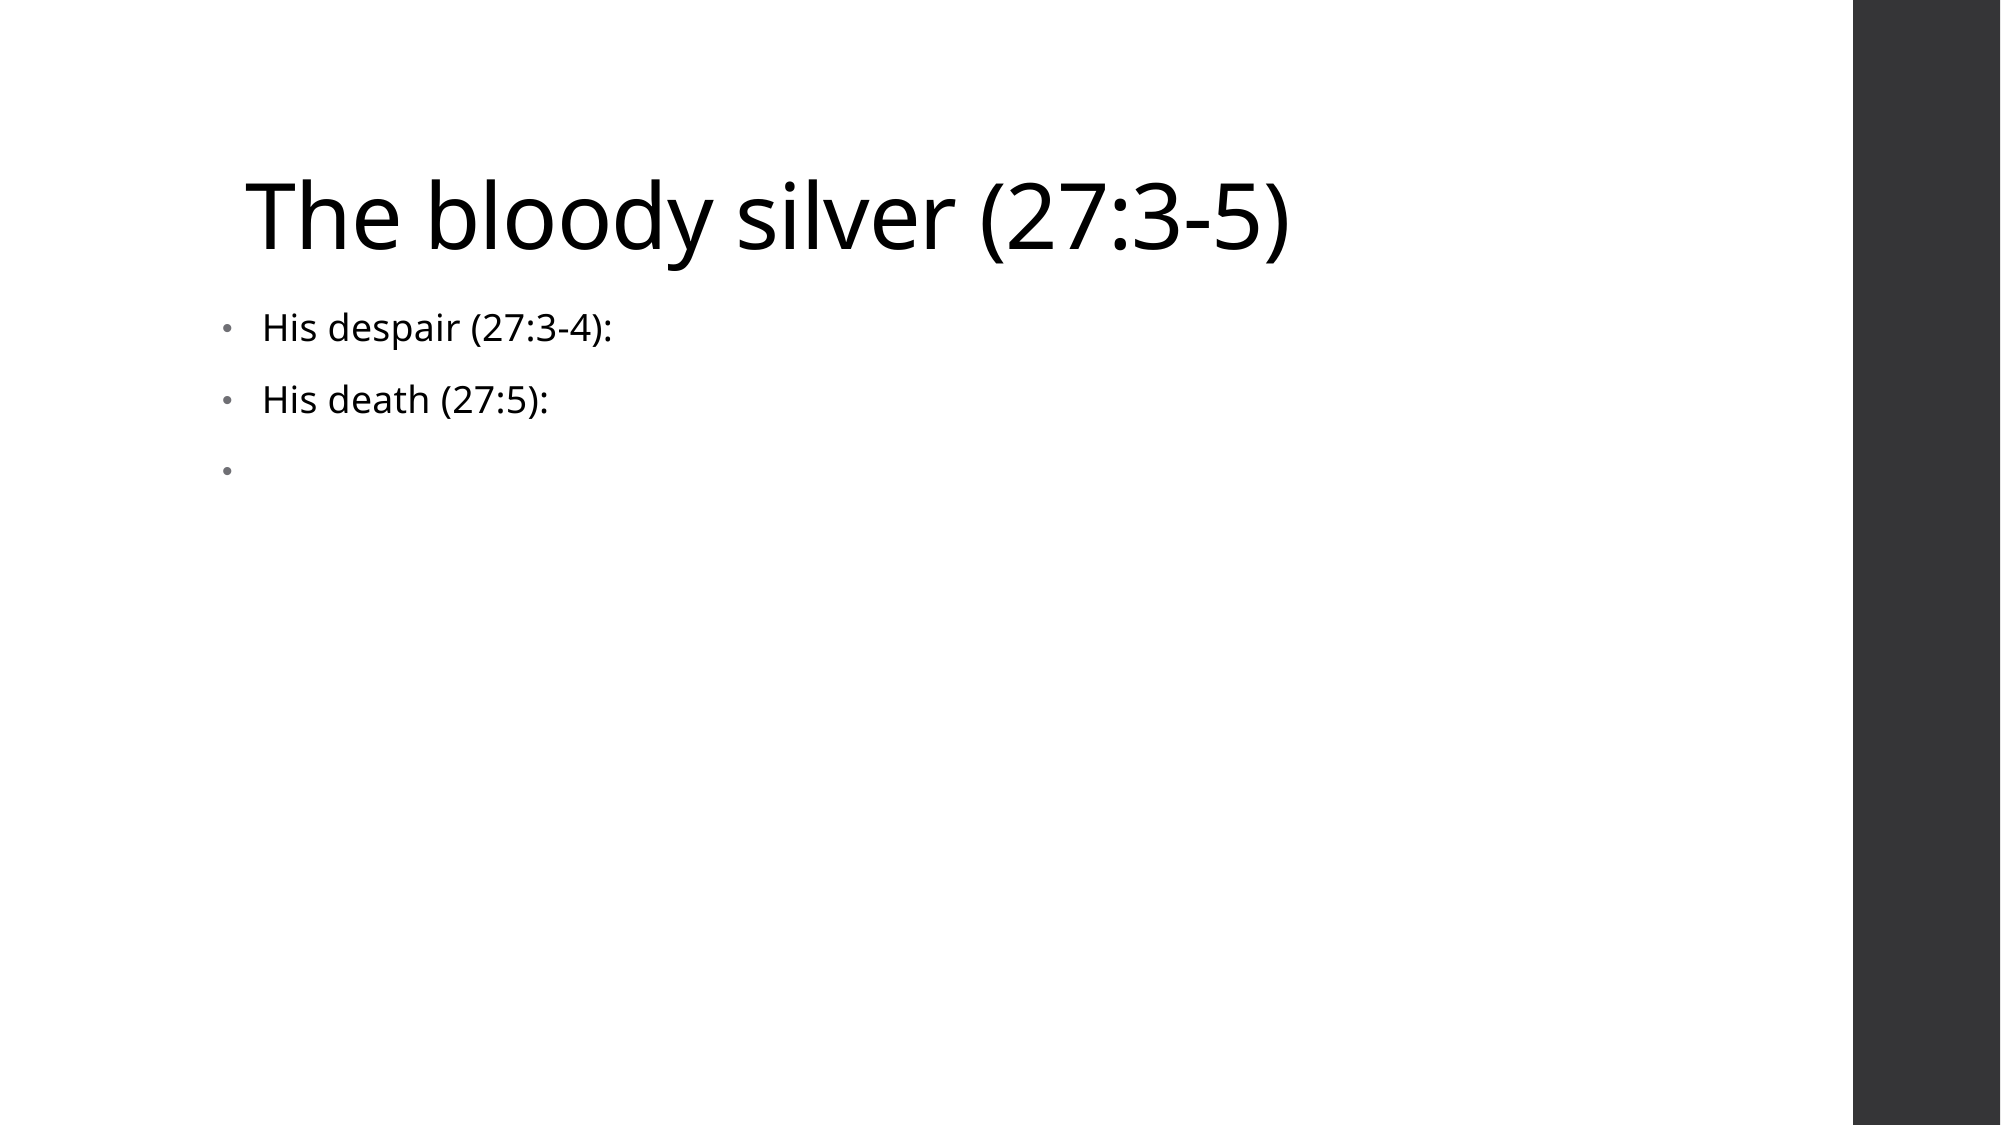

# The bloody silver (27:3-5)
 His despair (27:3-4):
 His death (27:5):